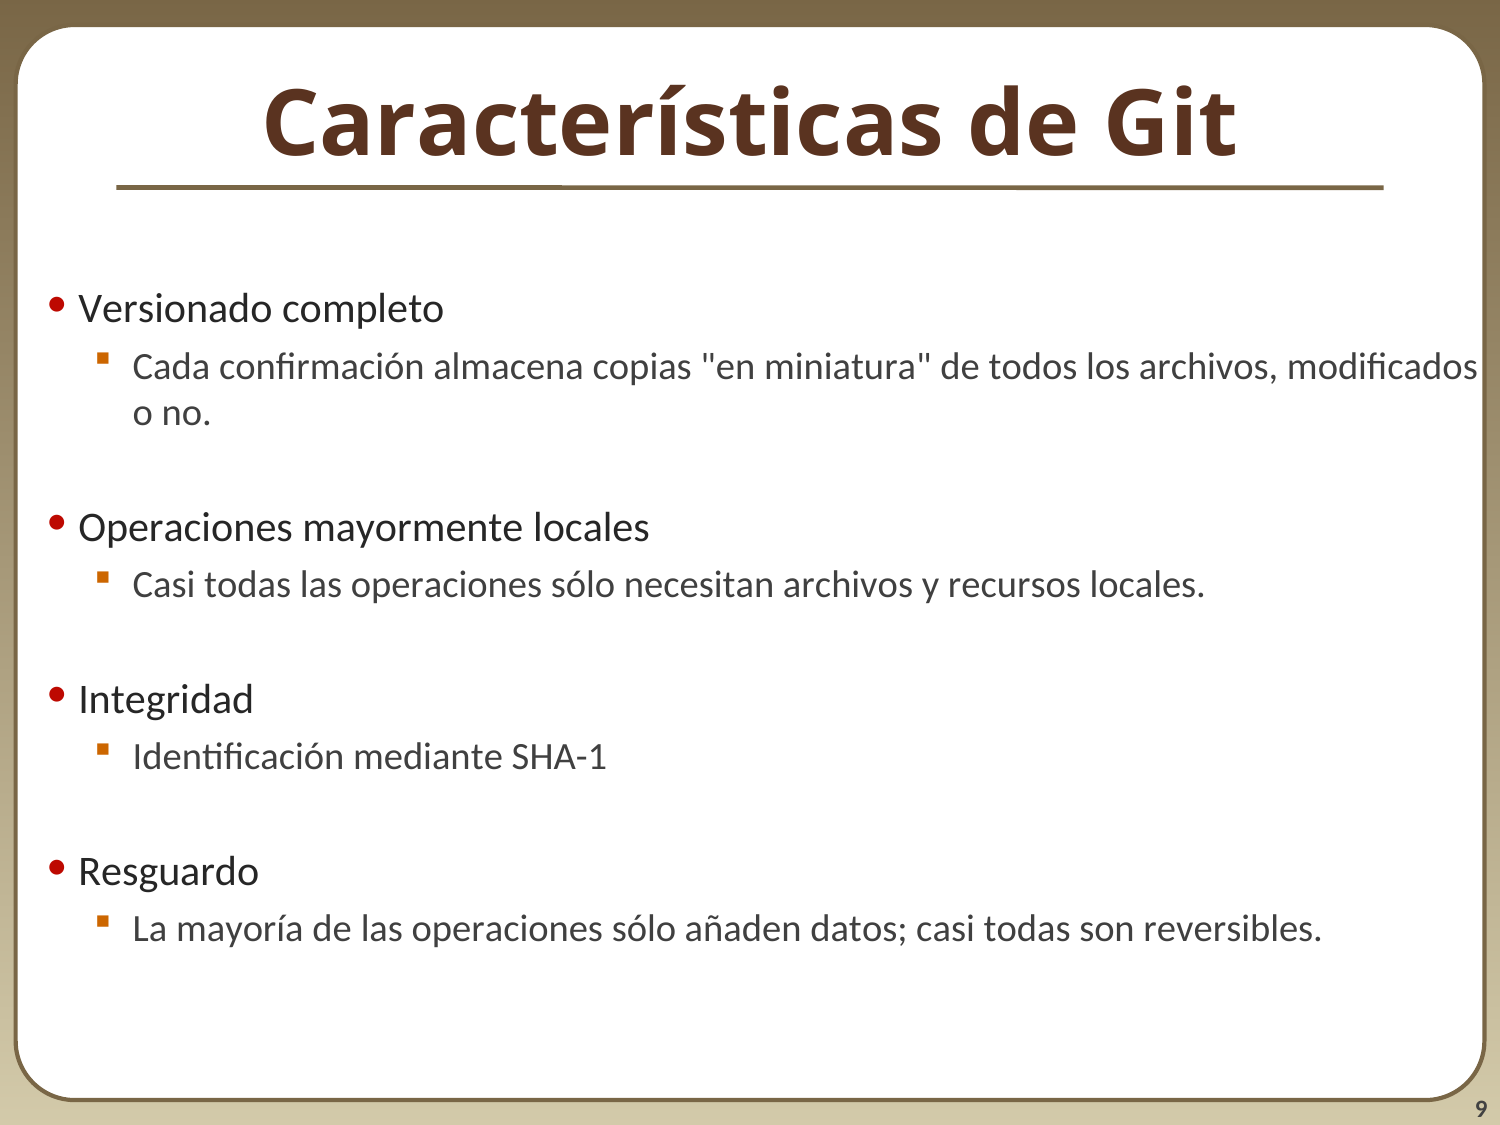

# Características de Git
Versionado completo
Cada confirmación almacena copias "en miniatura" de todos los archivos, modificados o no.
Operaciones mayormente locales
Casi todas las operaciones sólo necesitan archivos y recursos locales.
Integridad
Identificación mediante SHA-1
Resguardo
La mayoría de las operaciones sólo añaden datos; casi todas son reversibles.